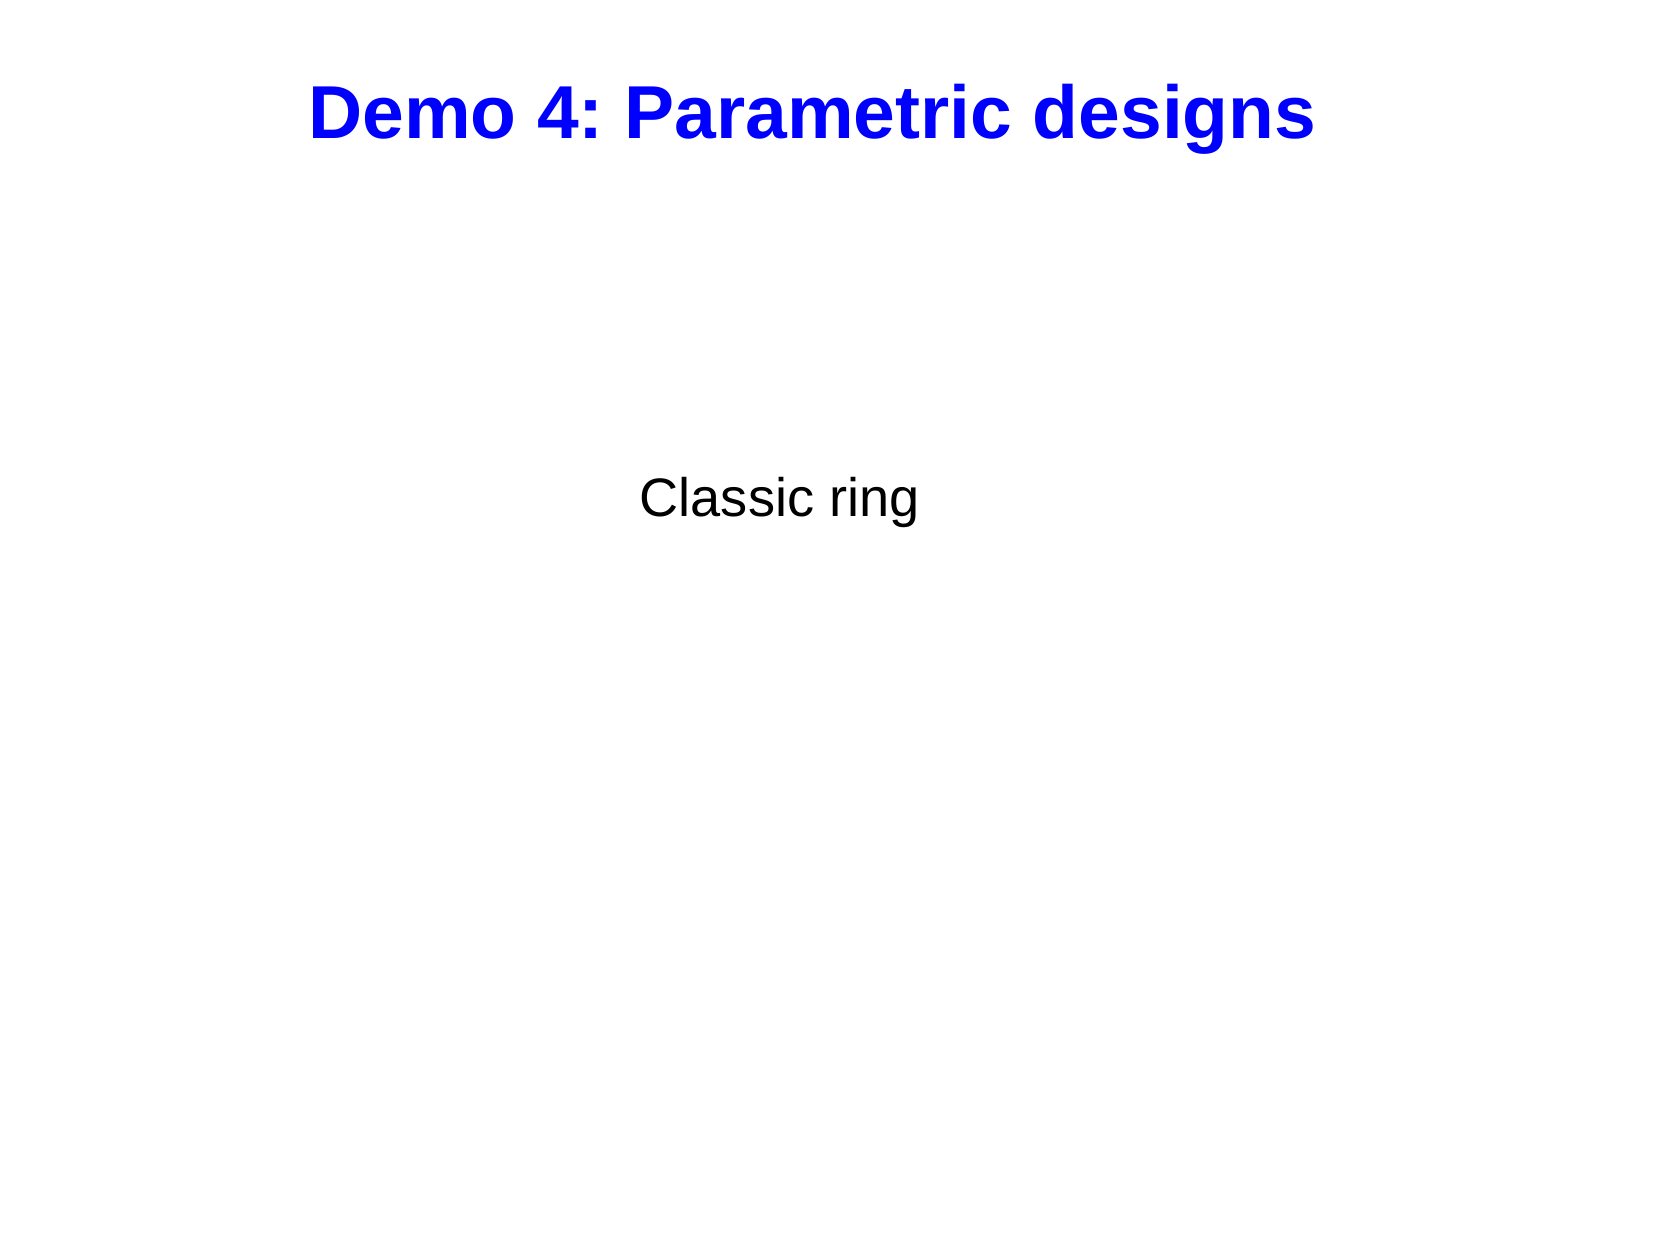

Demo 4: Parametric designs
# Classic ring